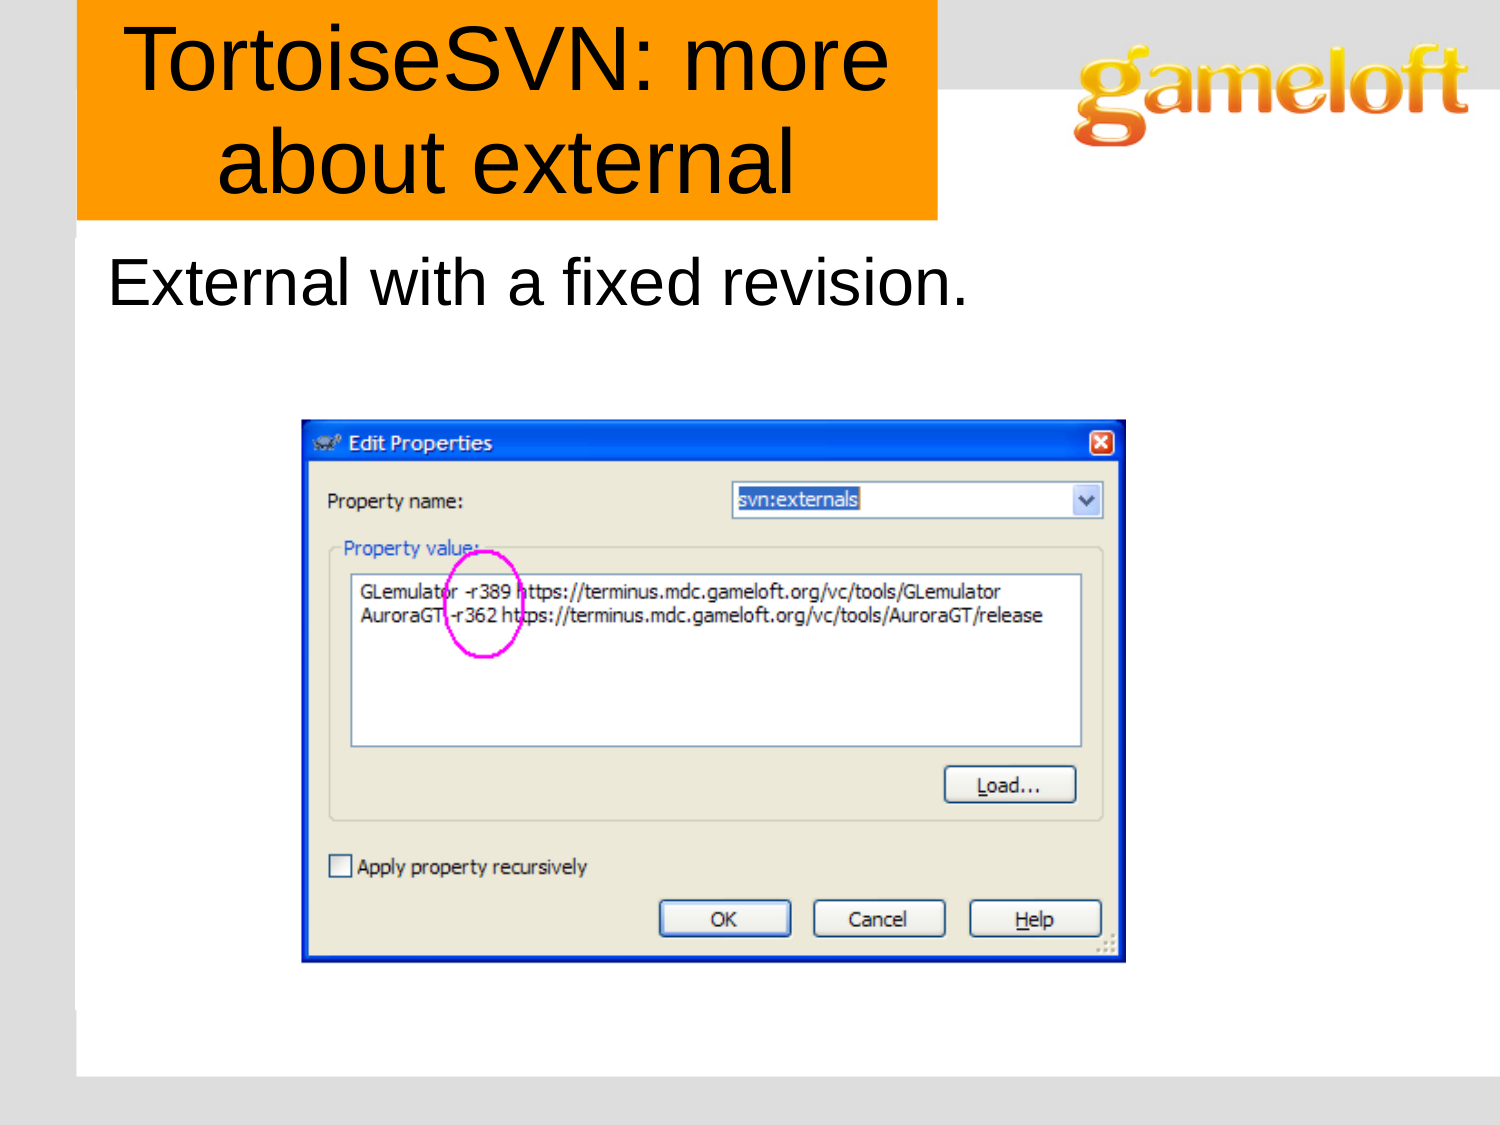

# TortoiseSVN: more about external
External with a fixed revision.